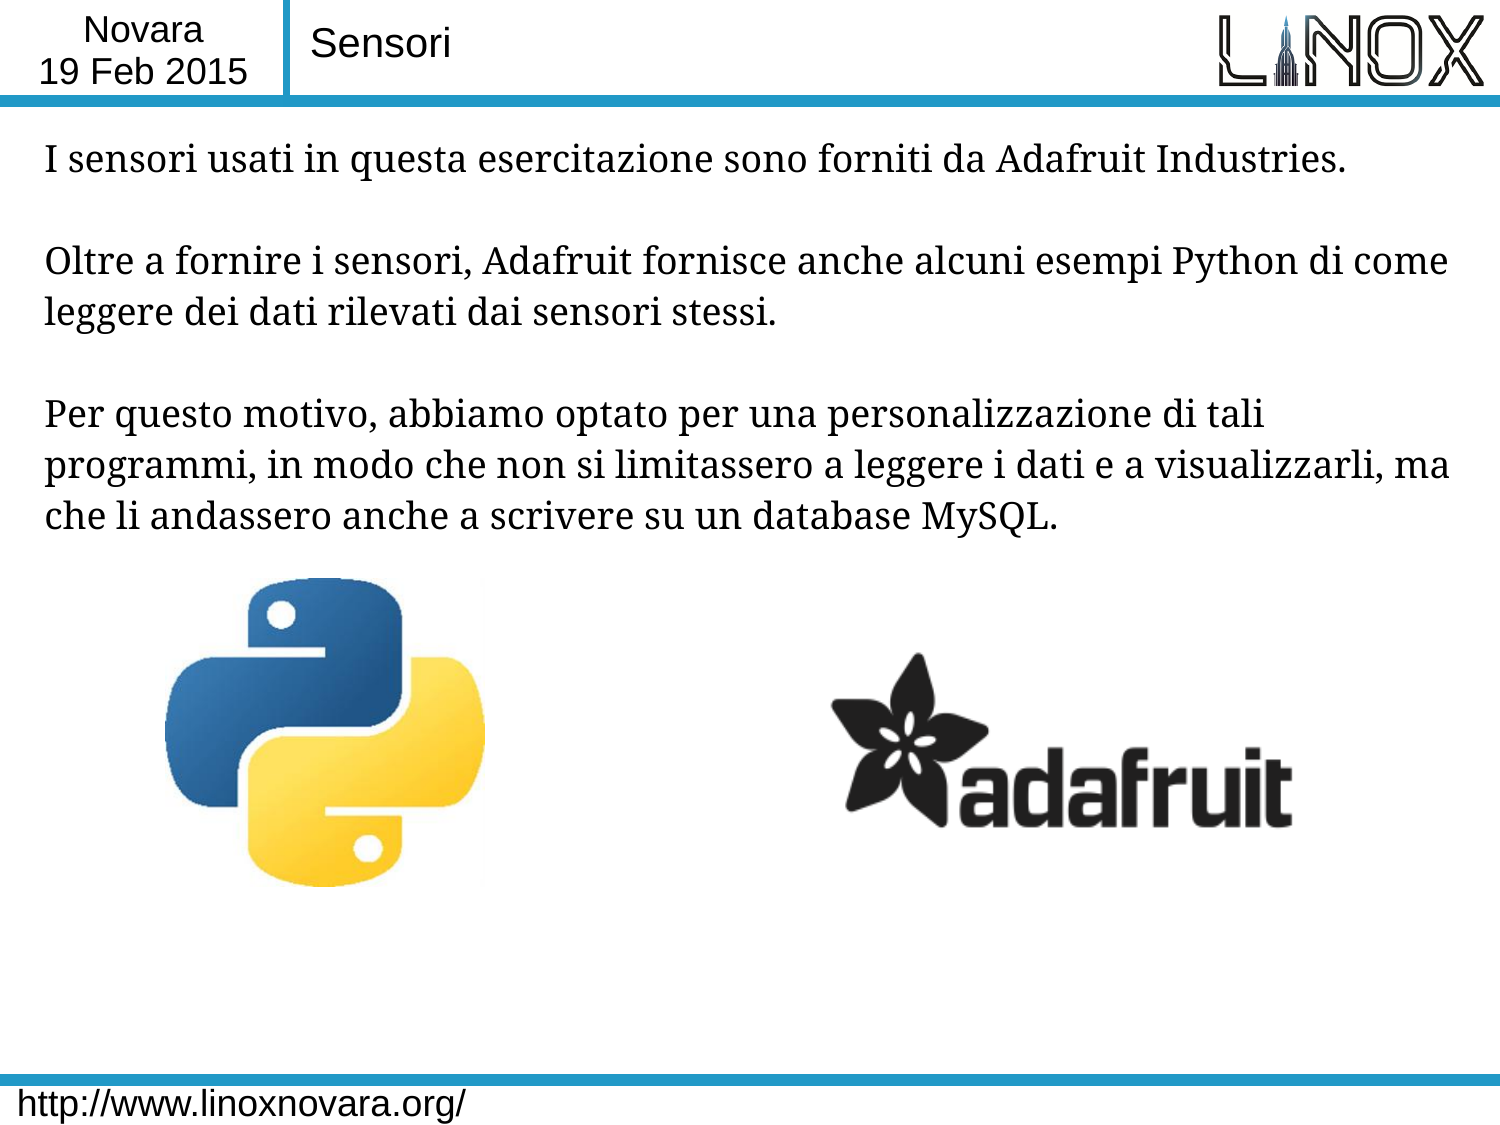

# Sensori
I sensori usati in questa esercitazione sono forniti da Adafruit Industries.
Oltre a fornire i sensori, Adafruit fornisce anche alcuni esempi Python di come leggere dei dati rilevati dai sensori stessi.
Per questo motivo, abbiamo optato per una personalizzazione di tali programmi, in modo che non si limitassero a leggere i dati e a visualizzarli, ma che li andassero anche a scrivere su un database MySQL.